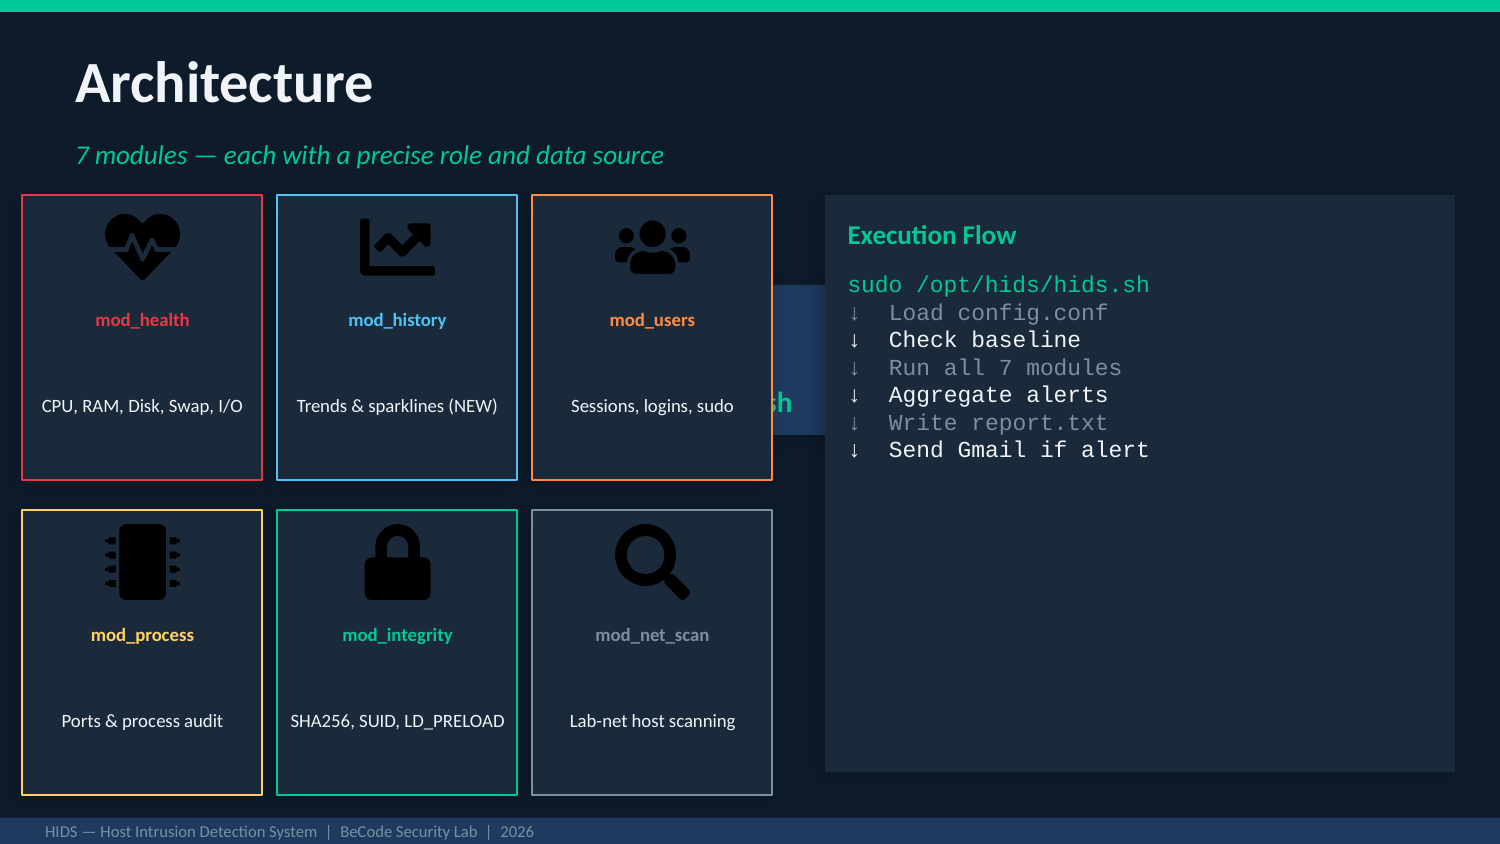

Architecture
7 modules — each with a precise role and data source
Execution Flow
sudo /opt/hids/hids.sh
↓ Load config.conf
↓ Check baseline
↓ Run all 7 modules
↓ Aggregate alerts
↓ Write report.txt
↓ Send Gmail if alert
mod_health
mod_history
mod_users
CPU, RAM, Disk, Swap, I/O
Trends & sparklines (NEW)
Sessions, logins, sudo
hids.sh
mod_process
mod_integrity
mod_net_scan
Ports & process audit
SHA256, SUID, LD_PRELOAD
Lab-net host scanning
HIDS — Host Intrusion Detection System | BeCode Security Lab | 2026